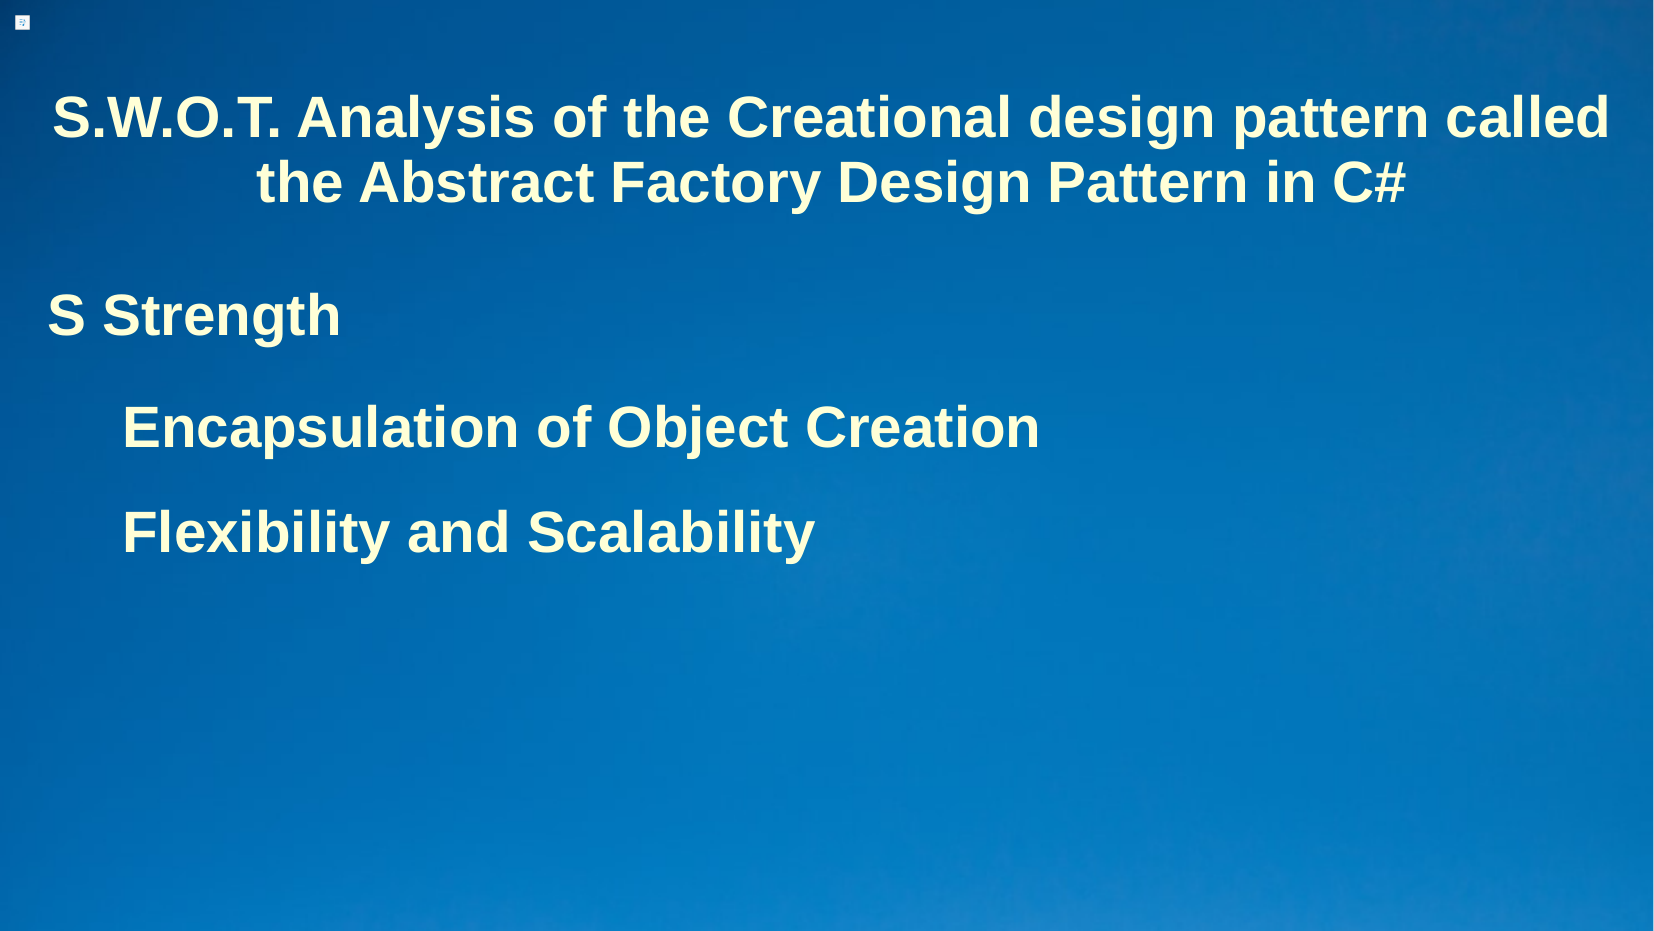

#
S.W.O.T. Analysis of the Creational design pattern called the Abstract Factory Design Pattern in C#
S Strength
	Encapsulation of Object Creation
	Flexibility and Scalability